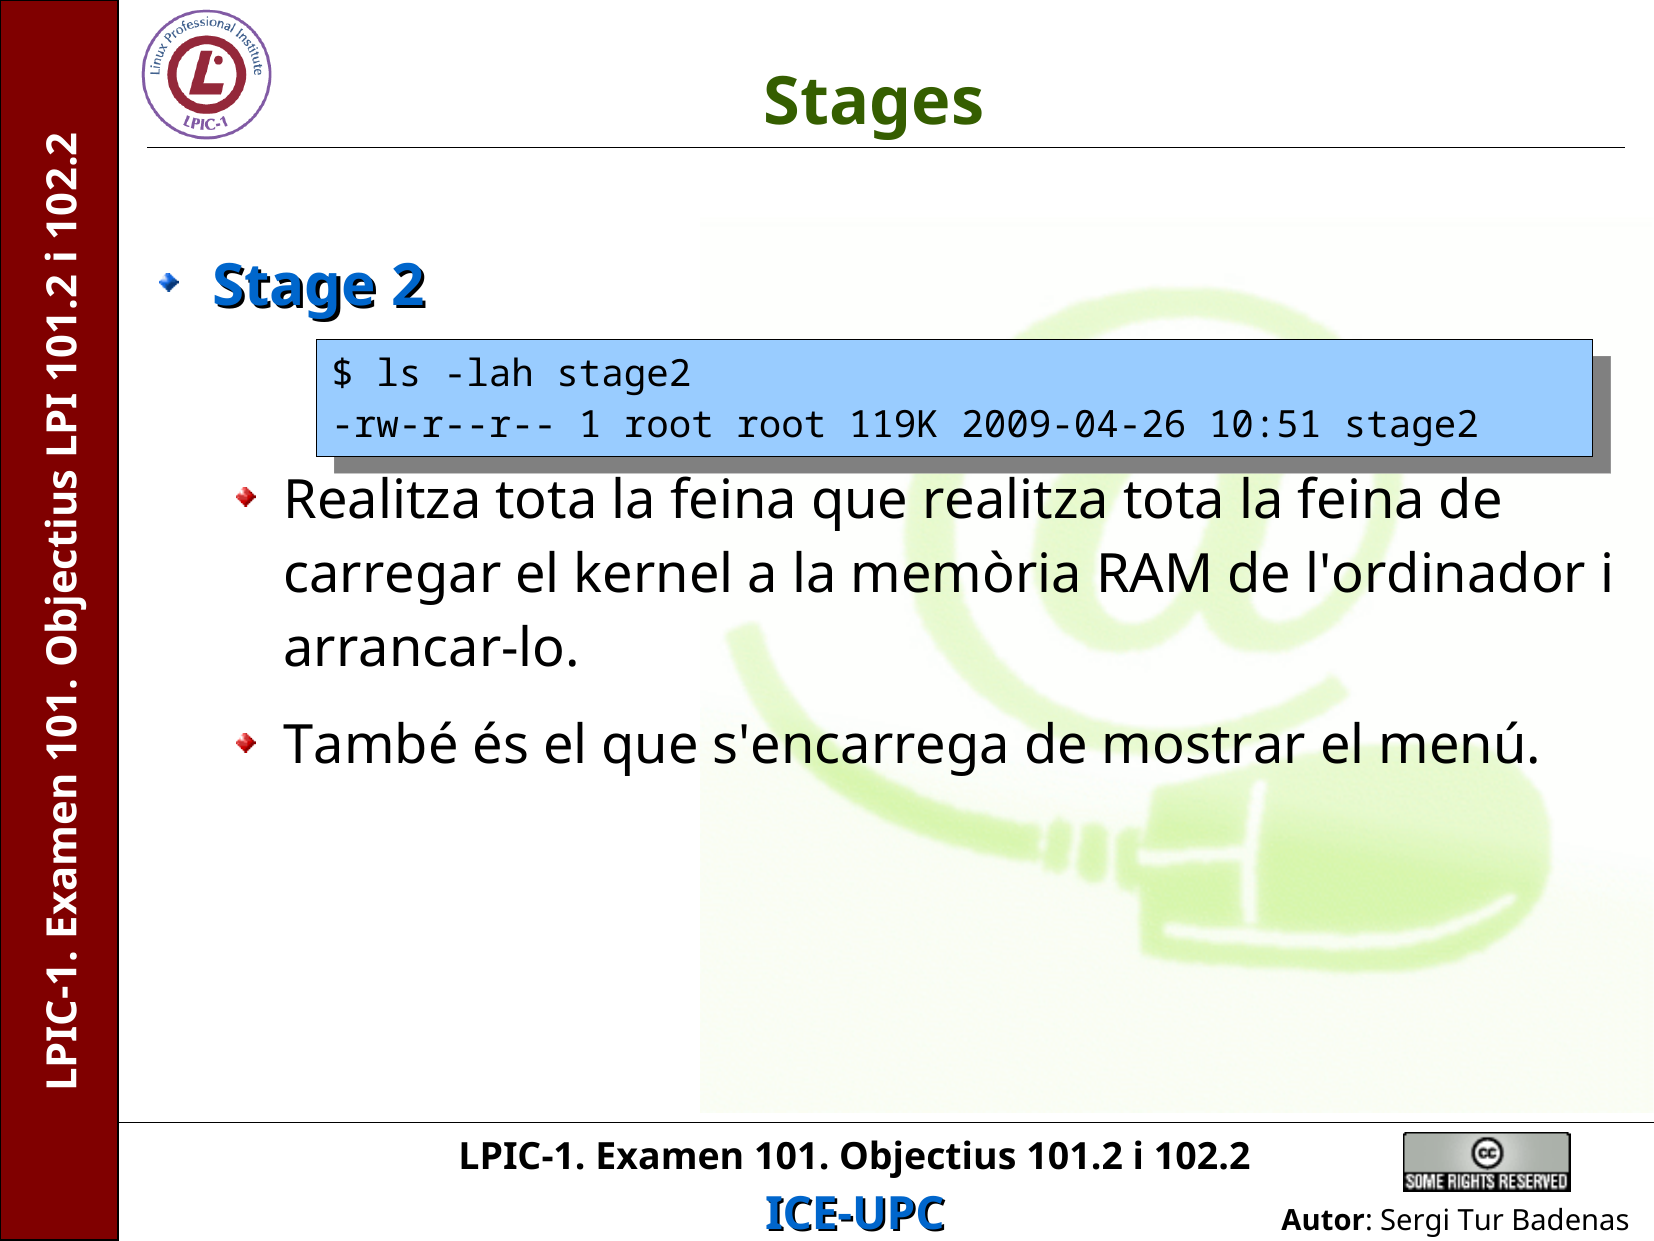

# Stages
Stage 2
Realitza tota la feina que realitza tota la feina de carregar el kernel a la memòria RAM de l'ordinador i arrancar-lo.
També és el que s'encarrega de mostrar el menú.
$ ls -lah stage2
-rw-r--r-- 1 root root 119K 2009-04-26 10:51 stage2